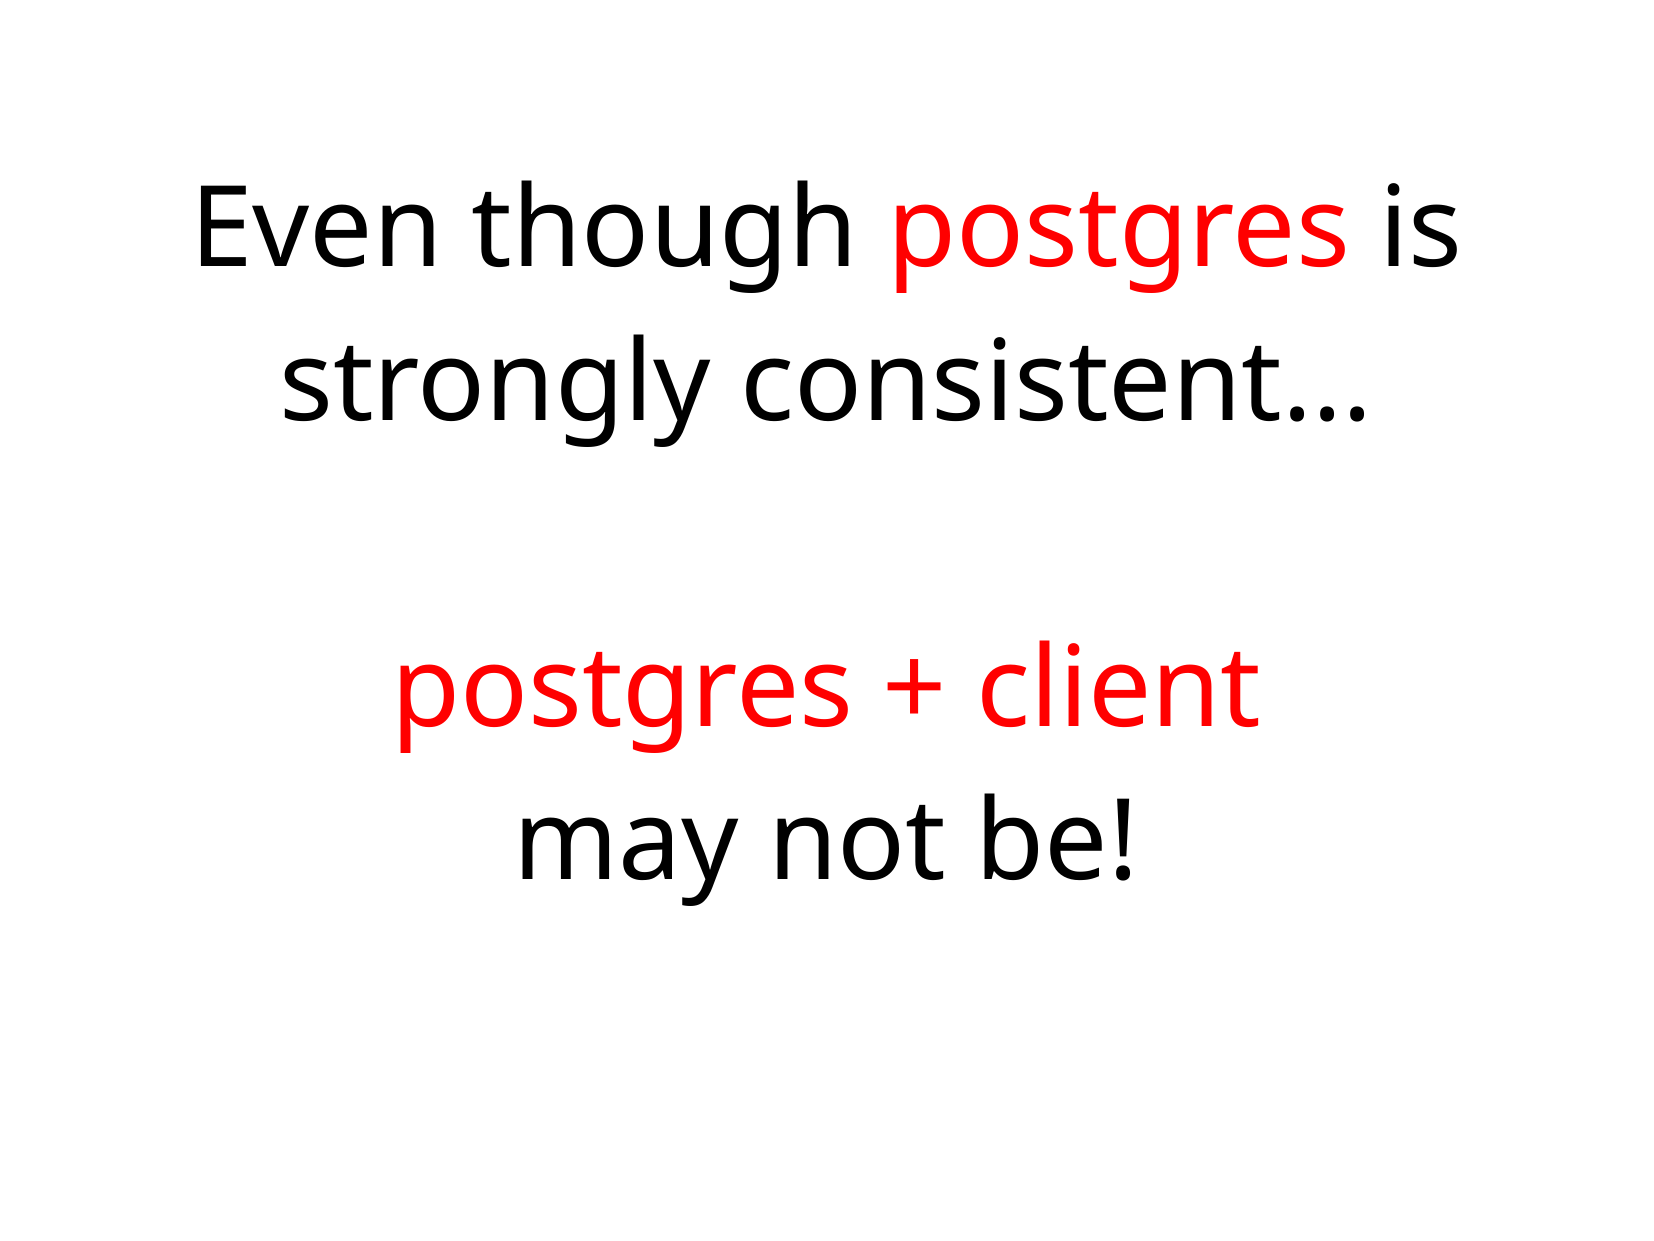

# Even though postgres is
strongly consistent...
postgres + client
may not be!